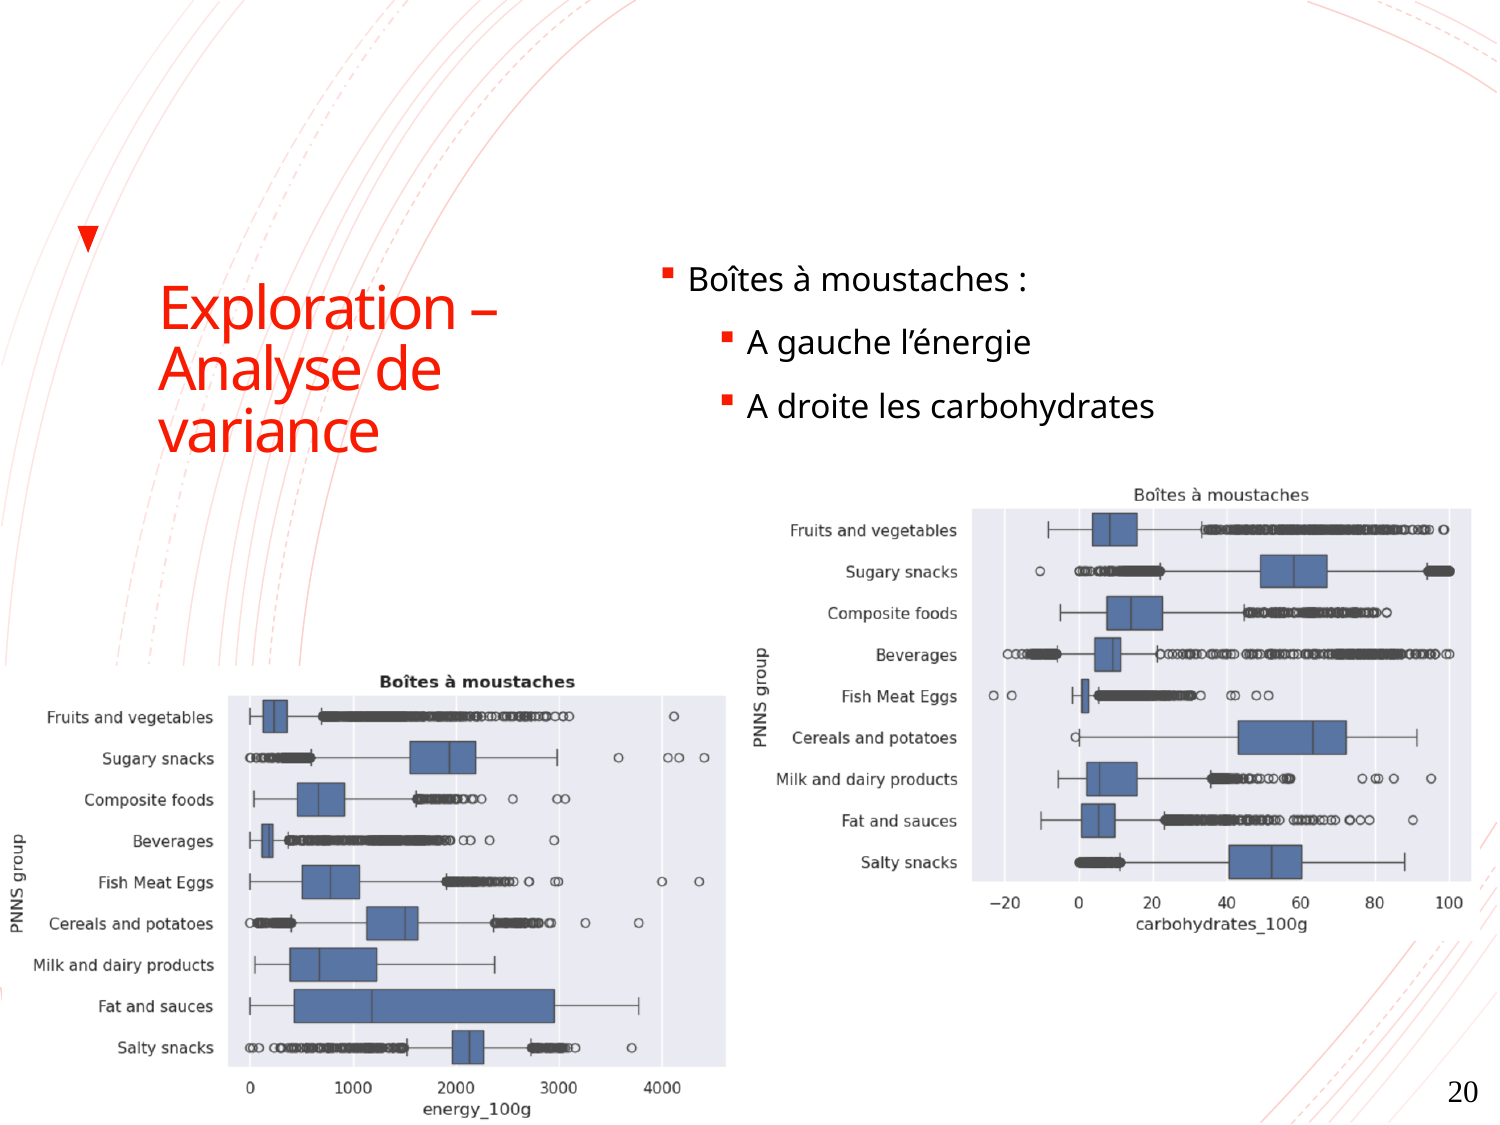

# Exploration – Analyse de variance
Boîtes à moustaches :
A gauche l’énergie
A droite les carbohydrates